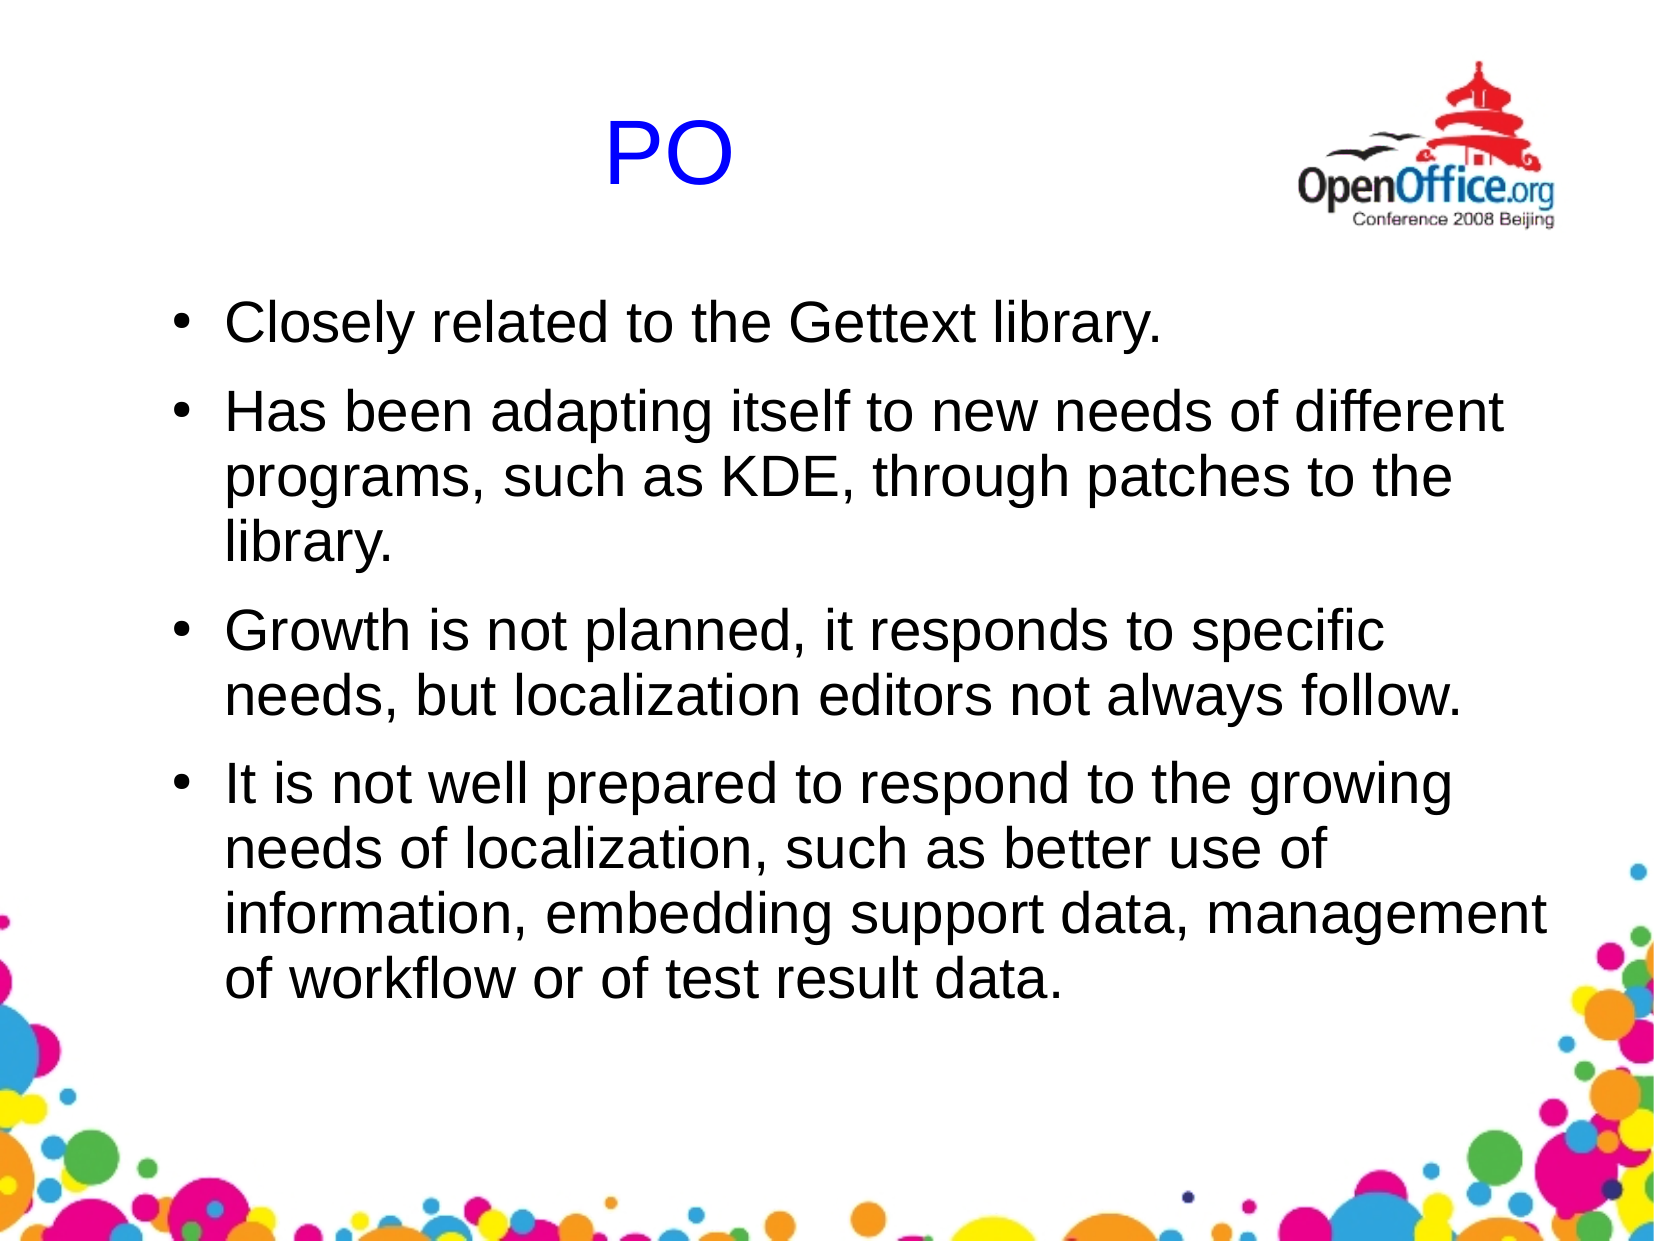

# PO
Closely related to the Gettext library.
Has been adapting itself to new needs of different programs, such as KDE, through patches to the library.
Growth is not planned, it responds to specific needs, but localization editors not always follow.
It is not well prepared to respond to the growing needs of localization, such as better use of information, embedding support data, management of workflow or of test result data.